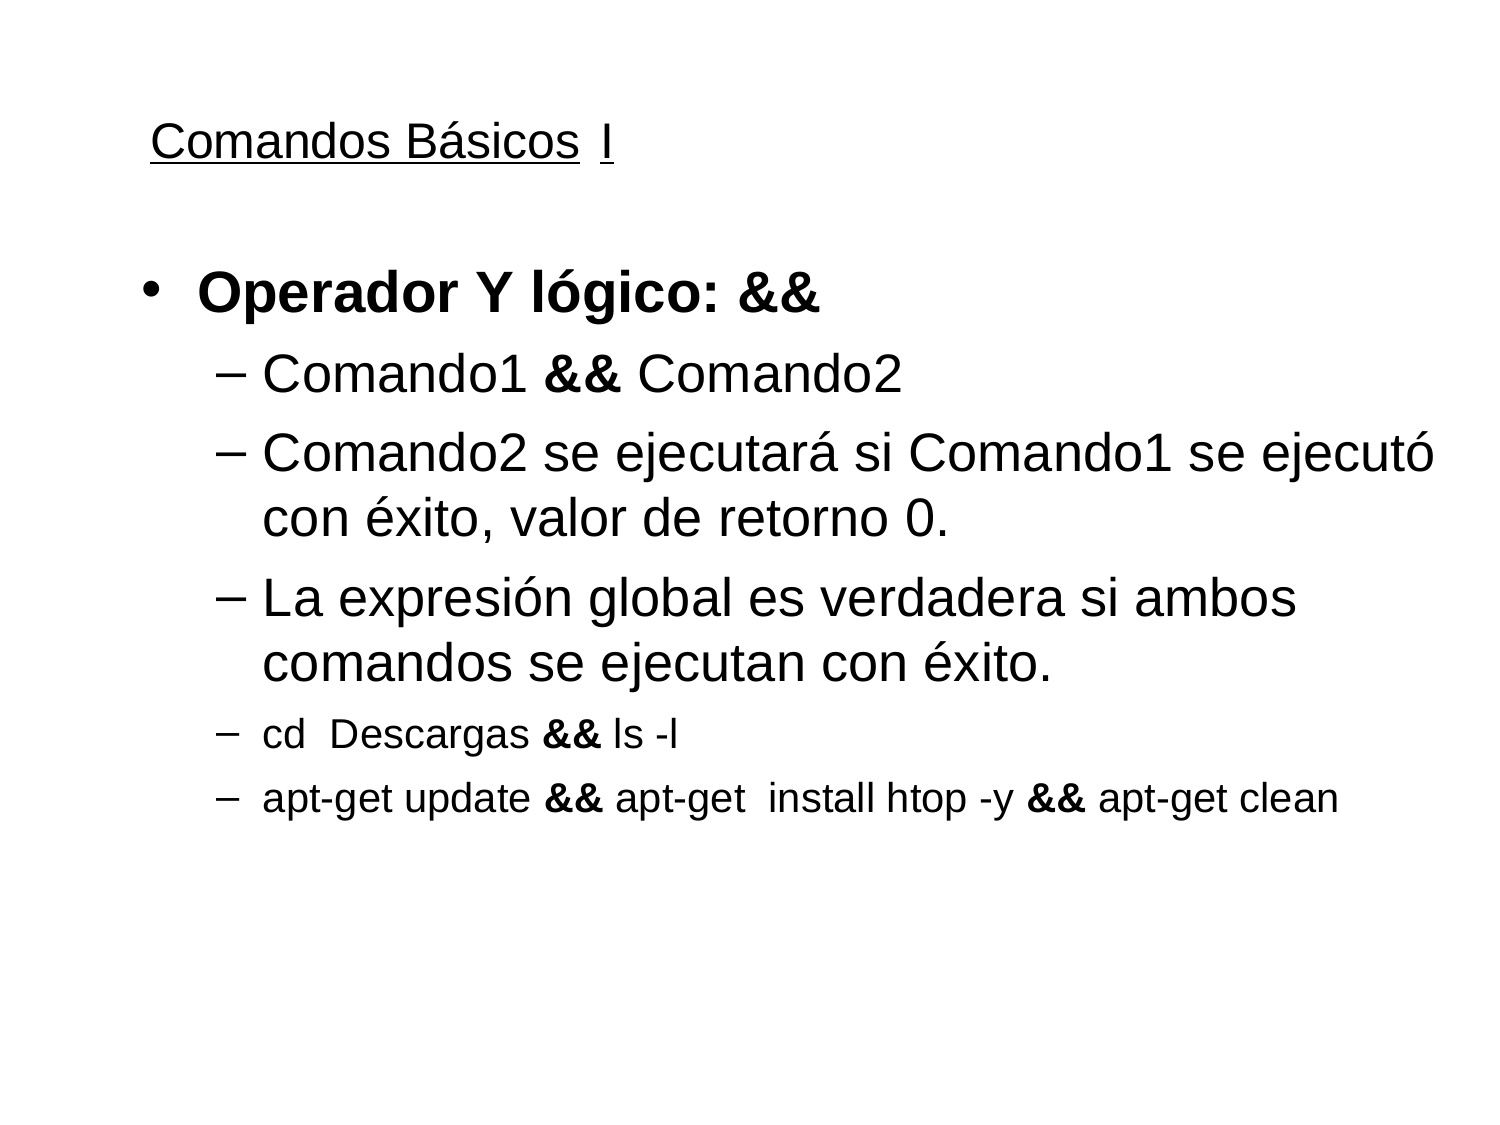

# Comandos Básicos	I
Operador Y lógico: &&
Comando1 && Comando2
Comando2 se ejecutará si Comando1 se ejecutó con éxito, valor de retorno 0.
La expresión global es verdadera si ambos comandos se ejecutan con éxito.
cd Descargas && ls -l
apt-get update && apt-get install htop -y && apt-get clean